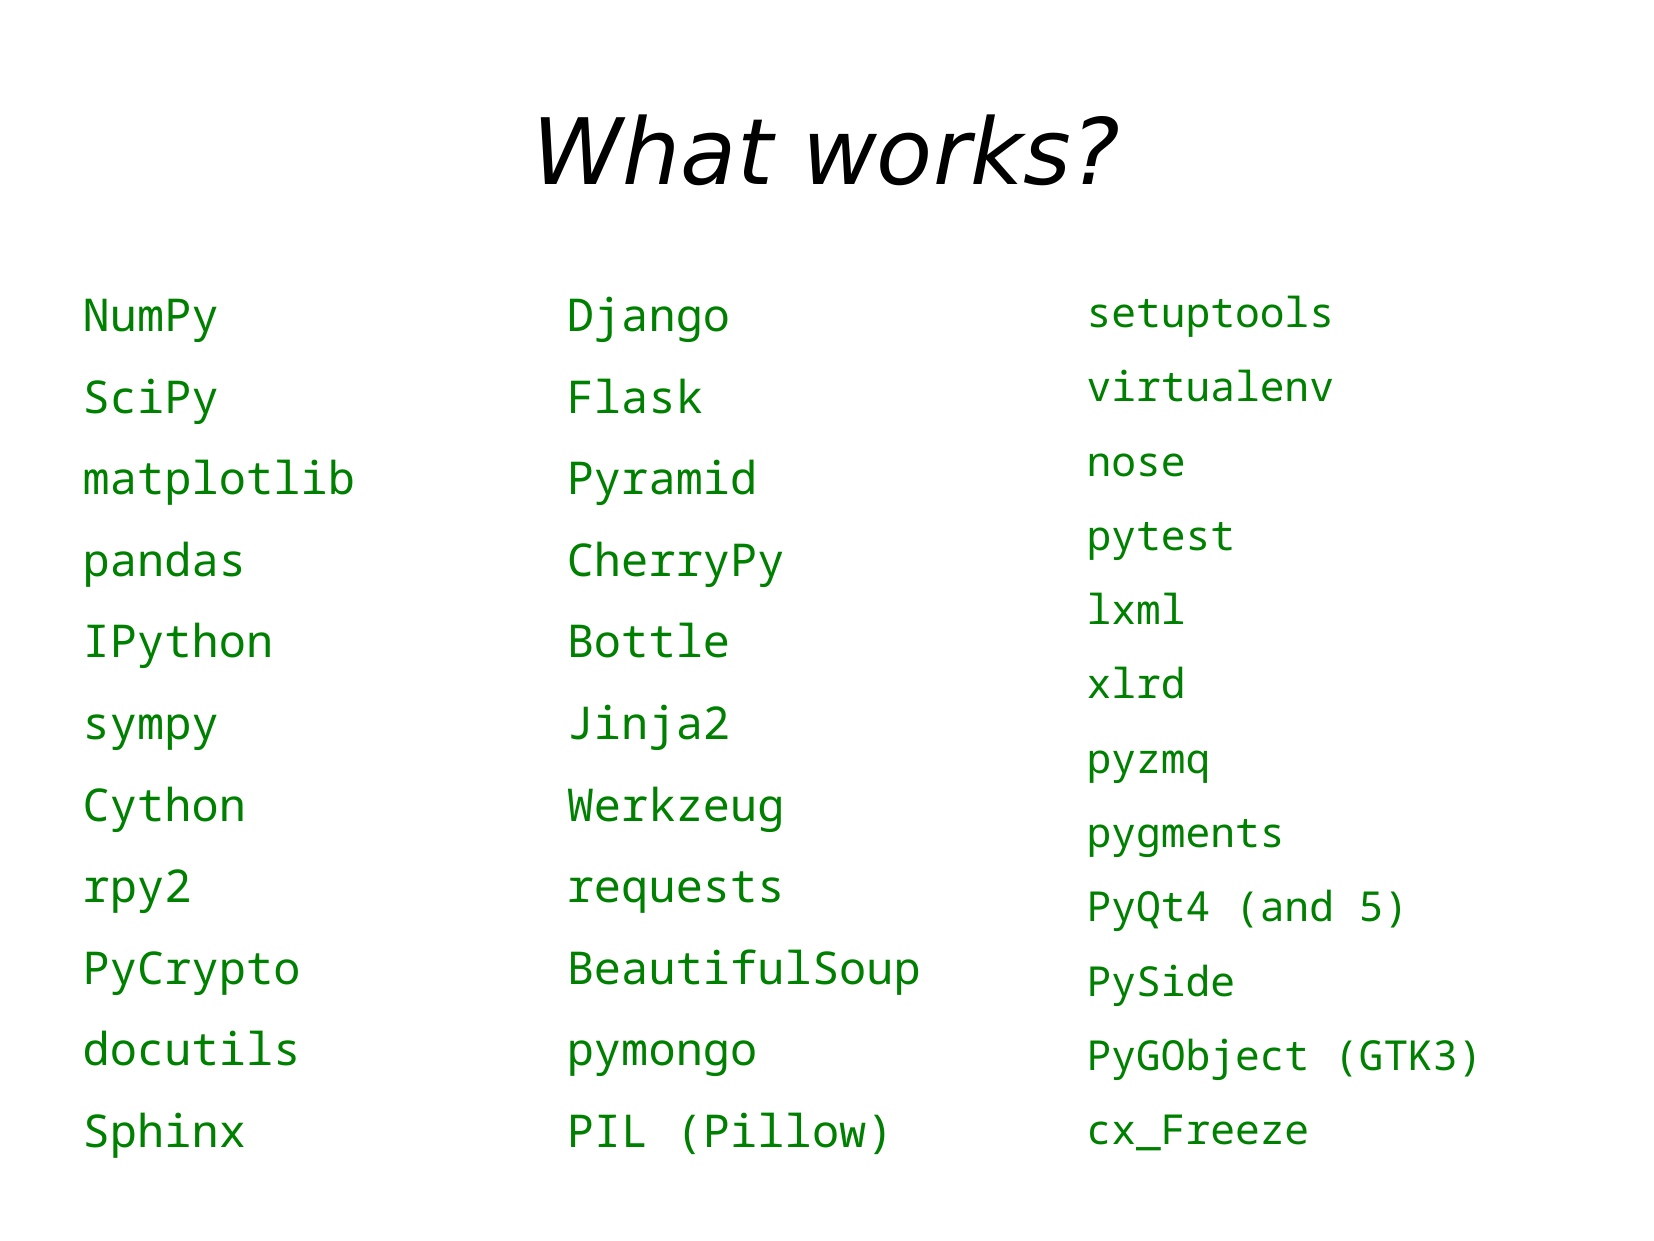

# What works?
NumPy
SciPy
matplotlib
pandas
IPython
sympy
Cython
rpy2
PyCrypto
docutils
Sphinx
Django
Flask
Pyramid
CherryPy
Bottle
Jinja2
Werkzeug
requests
BeautifulSoup
pymongo
PIL (Pillow)
setuptools
virtualenv
nose
pytest
lxml
xlrd
pyzmq
pygments
PyQt4 (and 5)
PySide
PyGObject (GTK3)
cx_Freeze